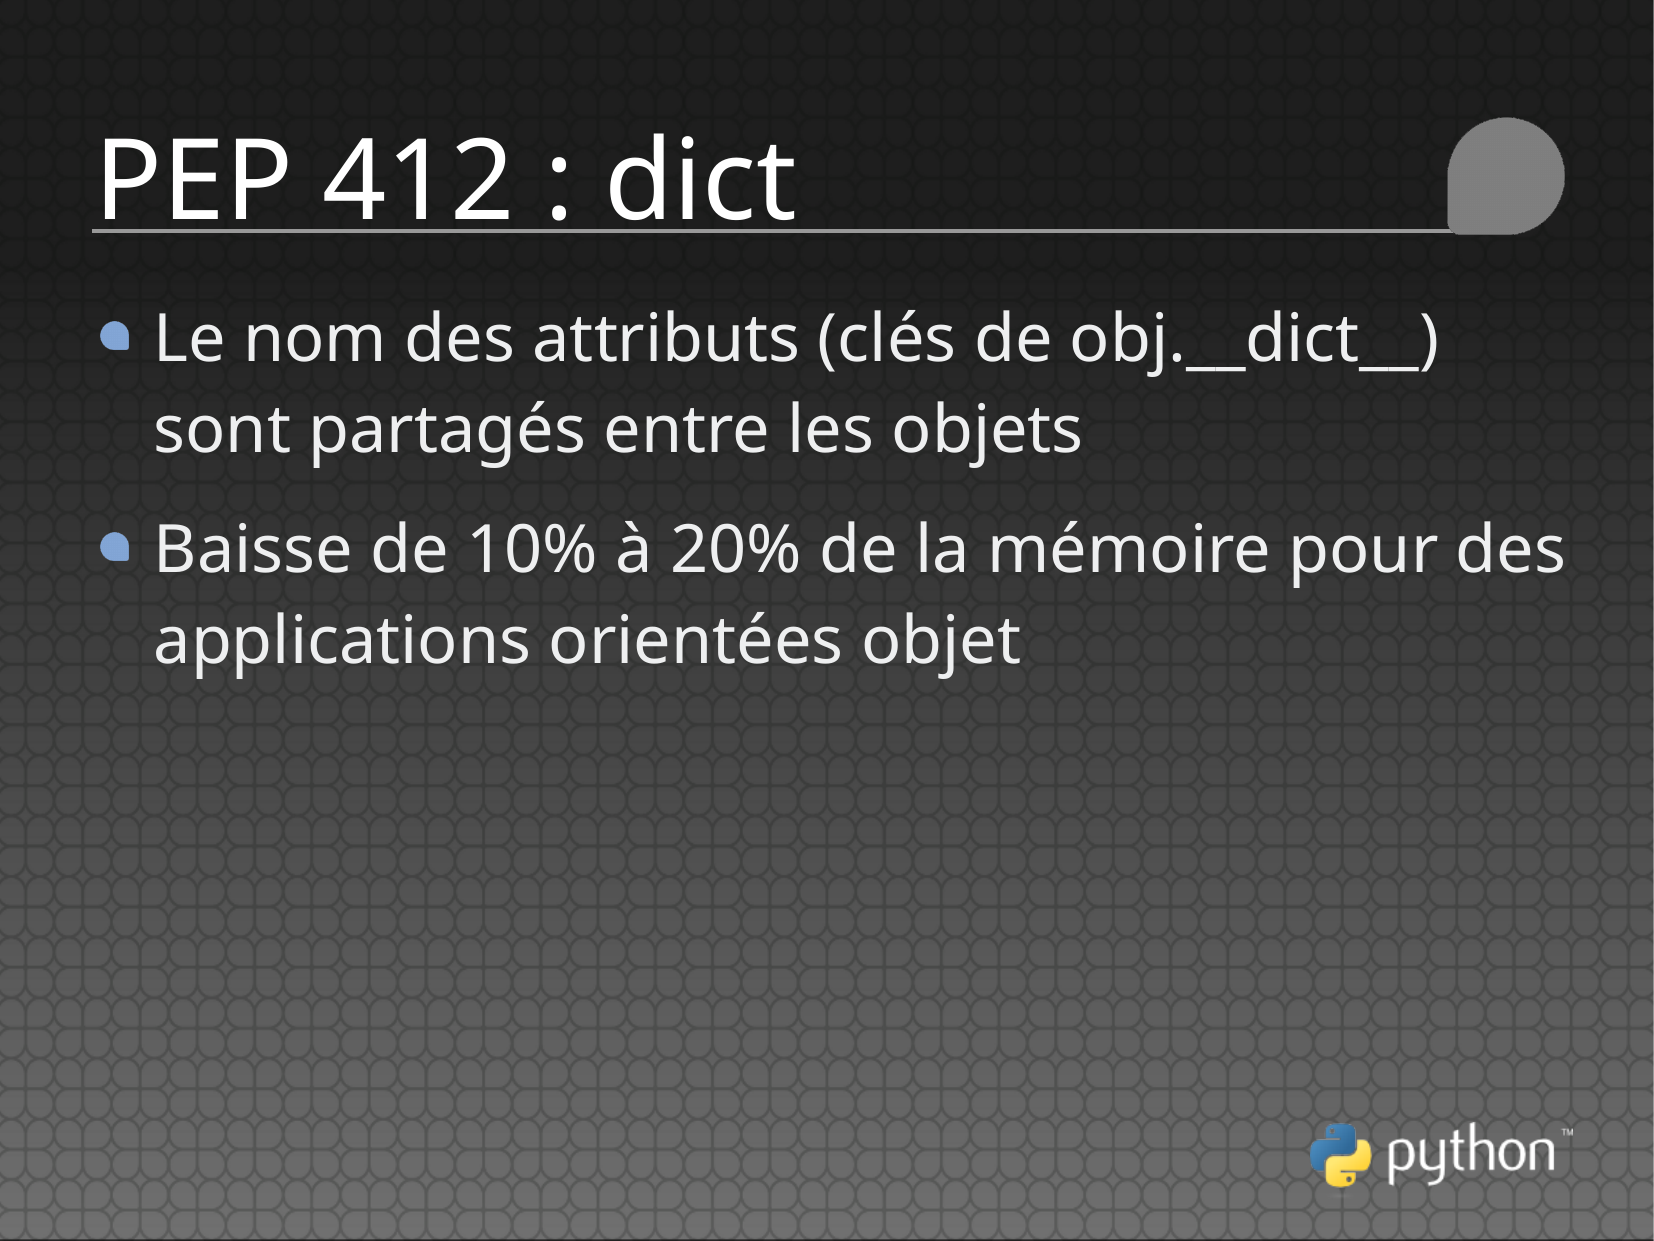

PEP 412 : dict
# Le nom des attributs (clés de obj.__dict__) sont partagés entre les objets
Baisse de 10% à 20% de la mémoire pour des applications orientées objet